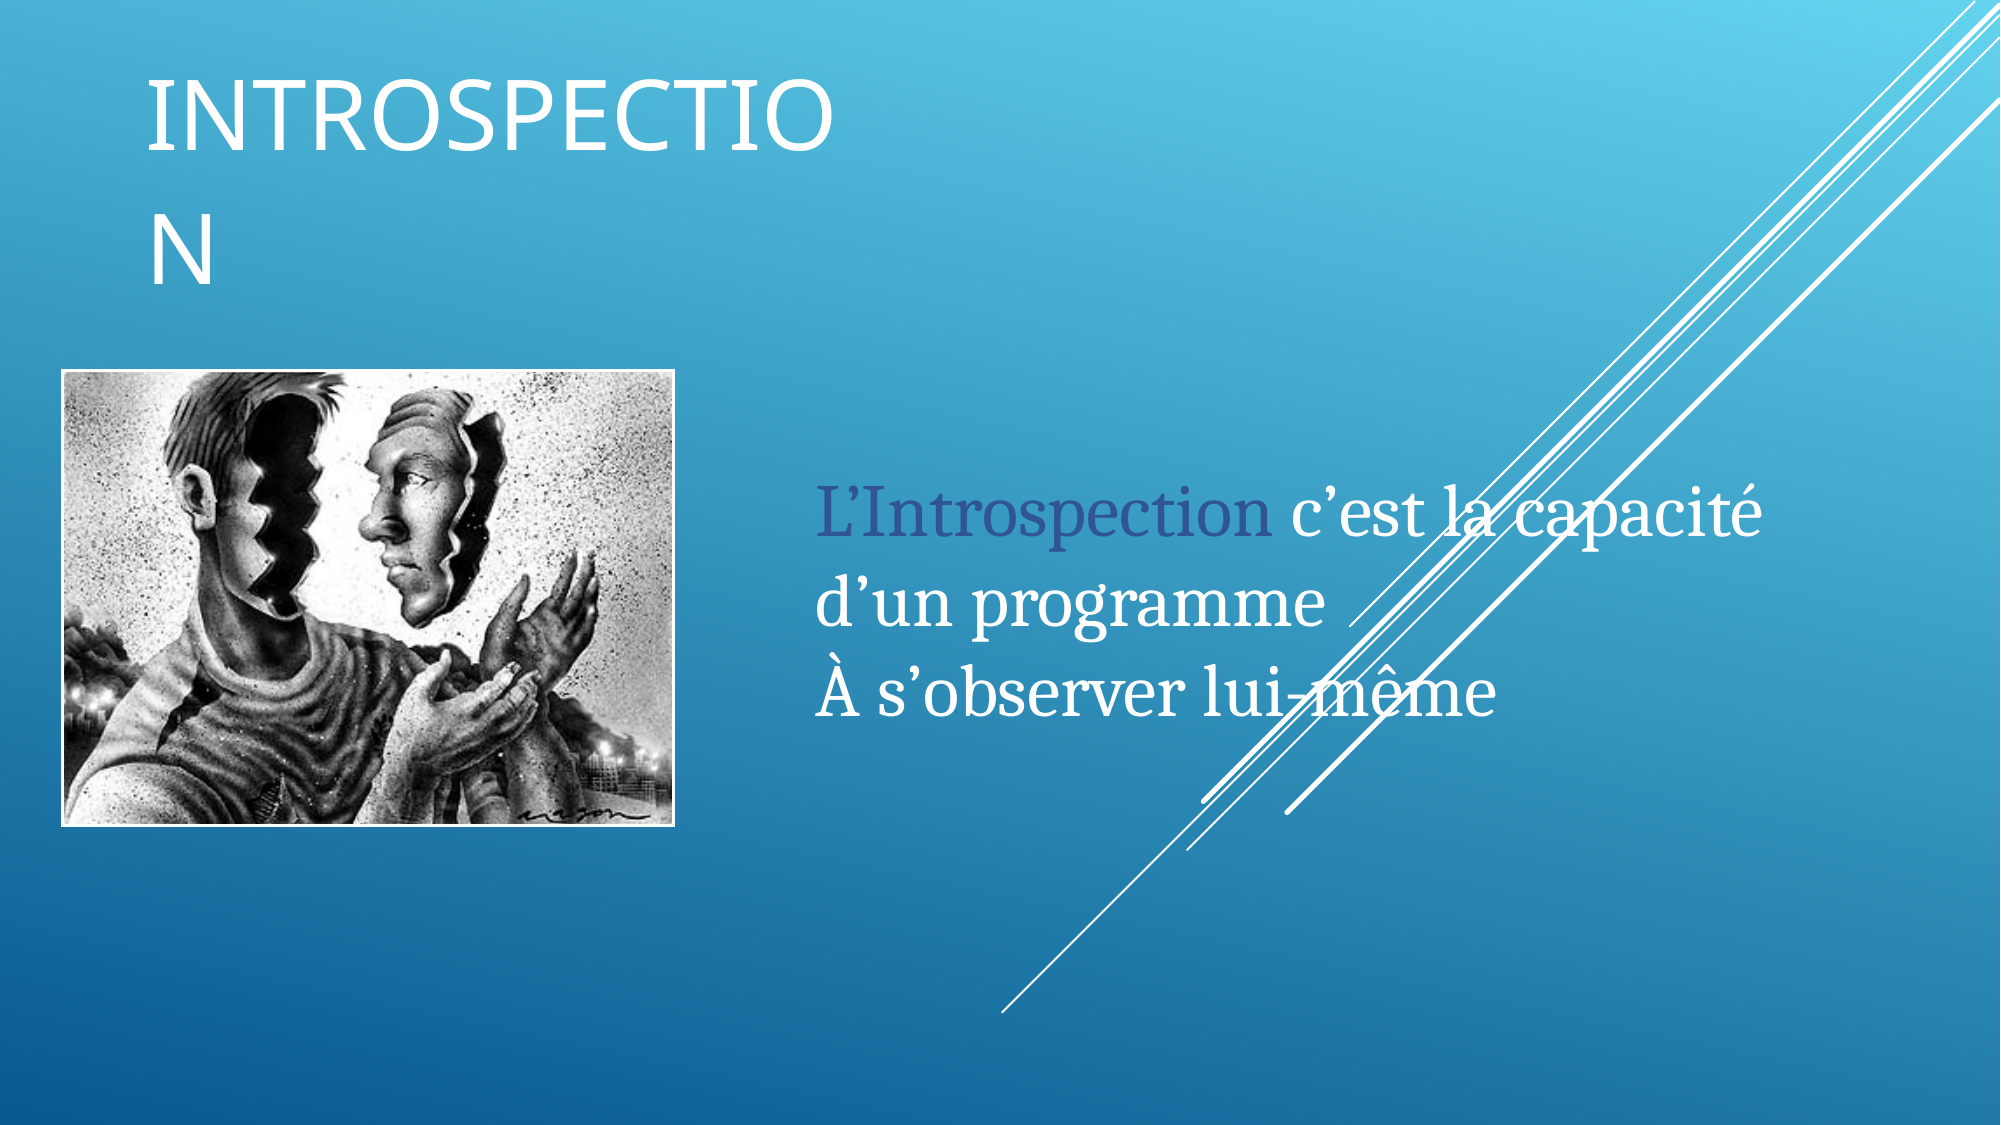

# Introspection
L’Introspection c’est la capacité d’un programme
À s’observer lui-même